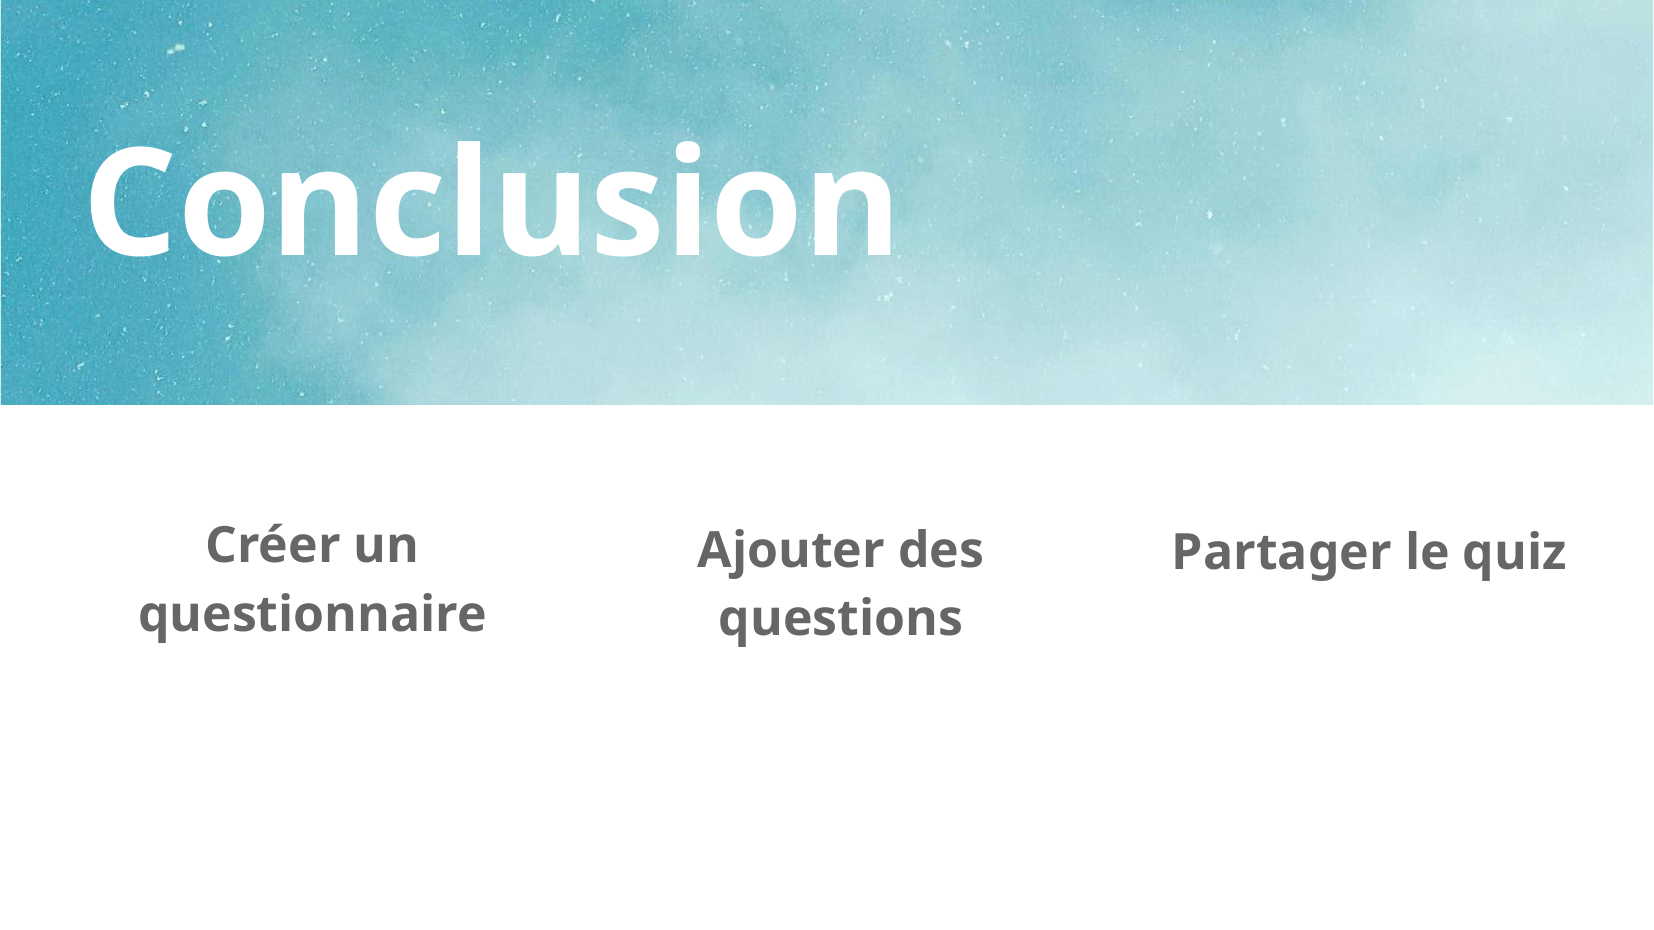

# Conclusion
Créer un questionnaire
Ajouter des questions
Partager le quiz